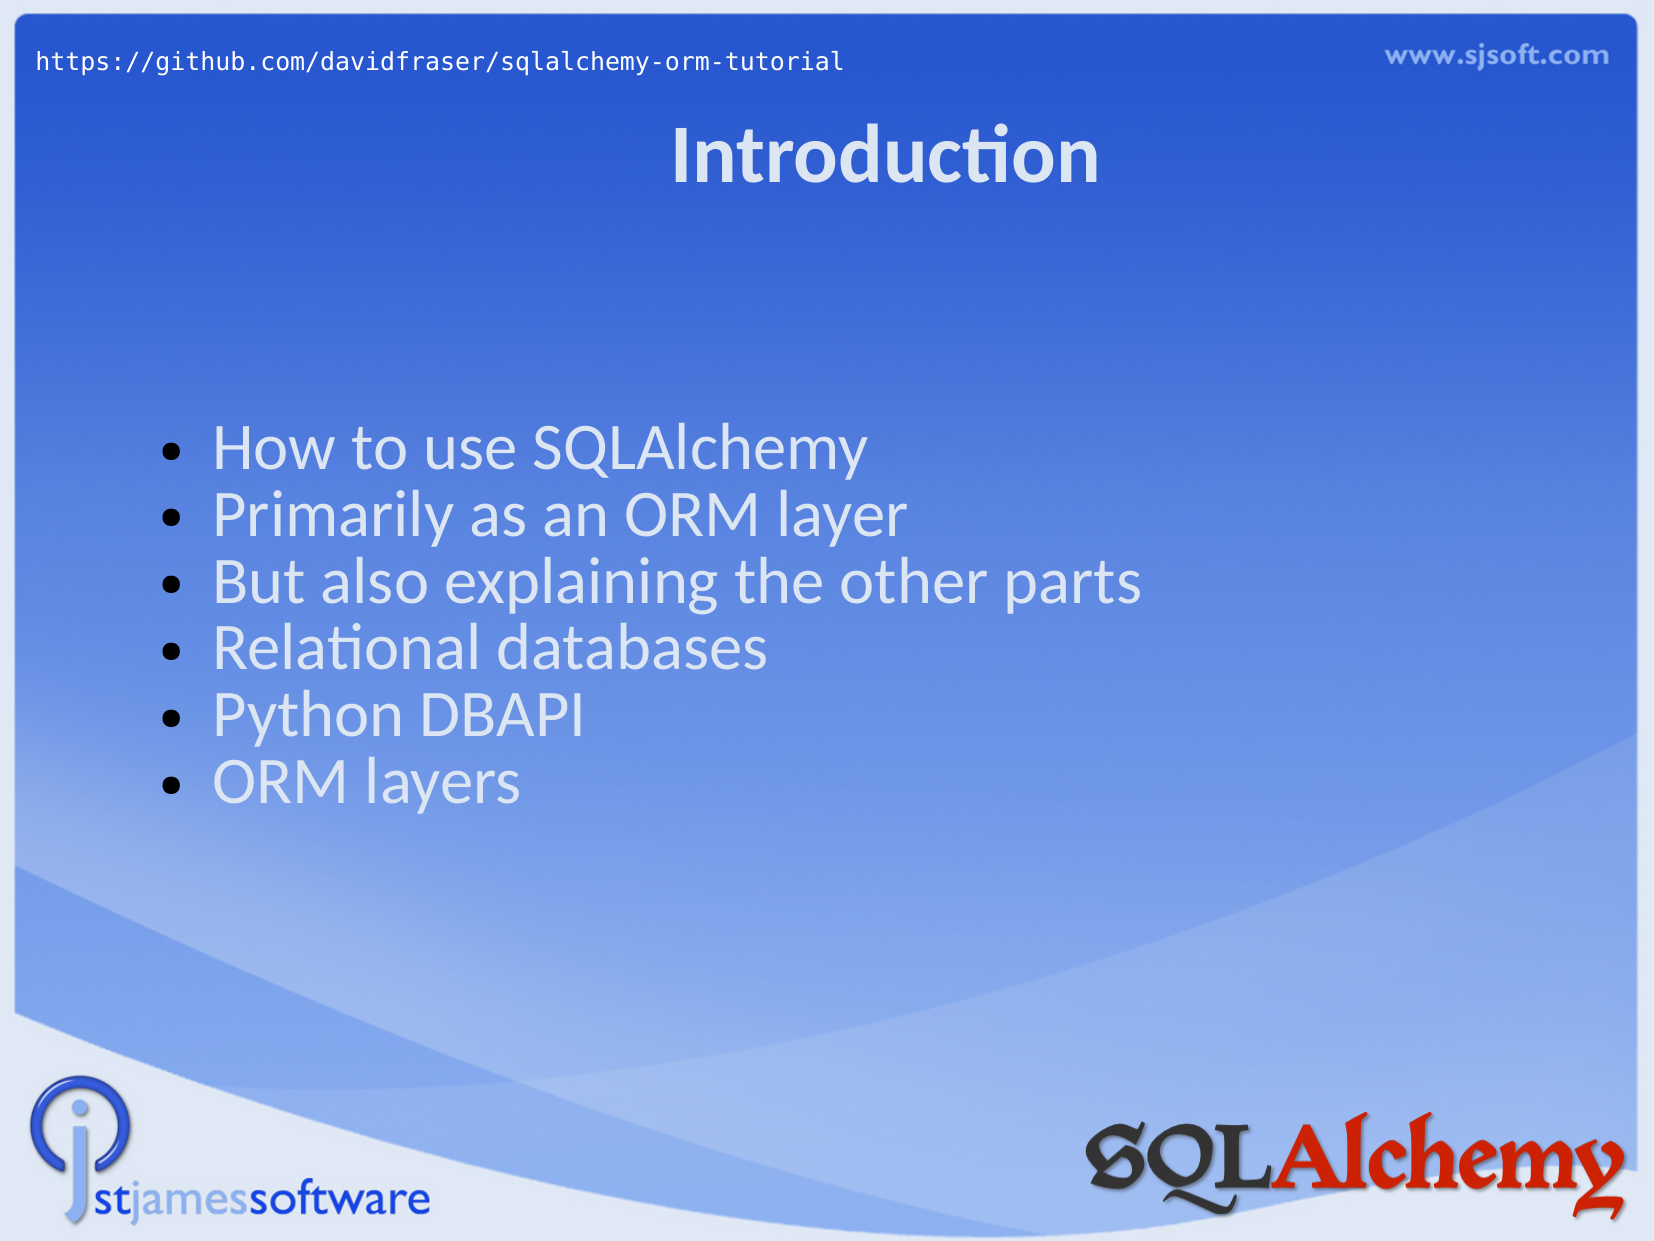

# Introduction
How to use SQLAlchemy
Primarily as an ORM layer
But also explaining the other parts
Relational databases
Python DBAPI
ORM layers